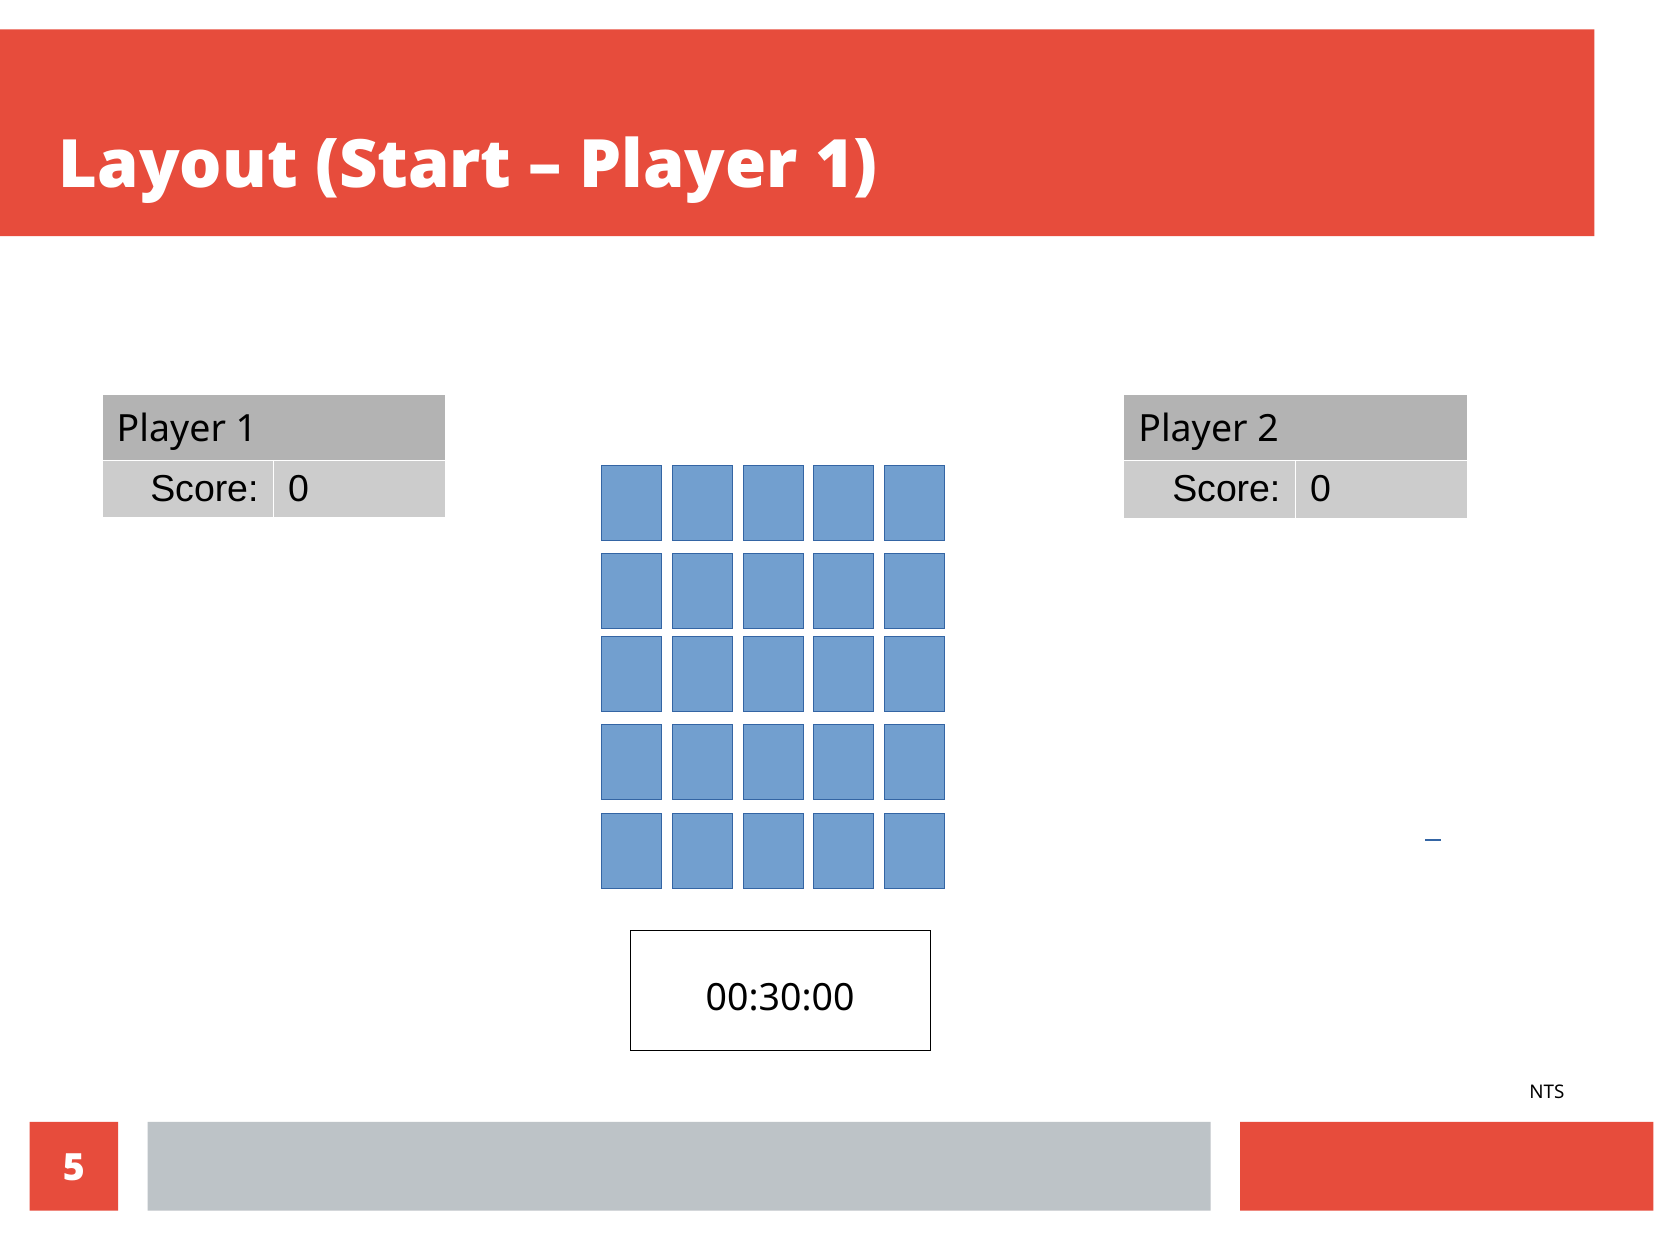

# Layout (Start – Player 1)
| Player 1 | |
| --- | --- |
| Score: | 0 |
| Player 2 | |
| --- | --- |
| Score: | 0 |
00:30:00
NTS
5